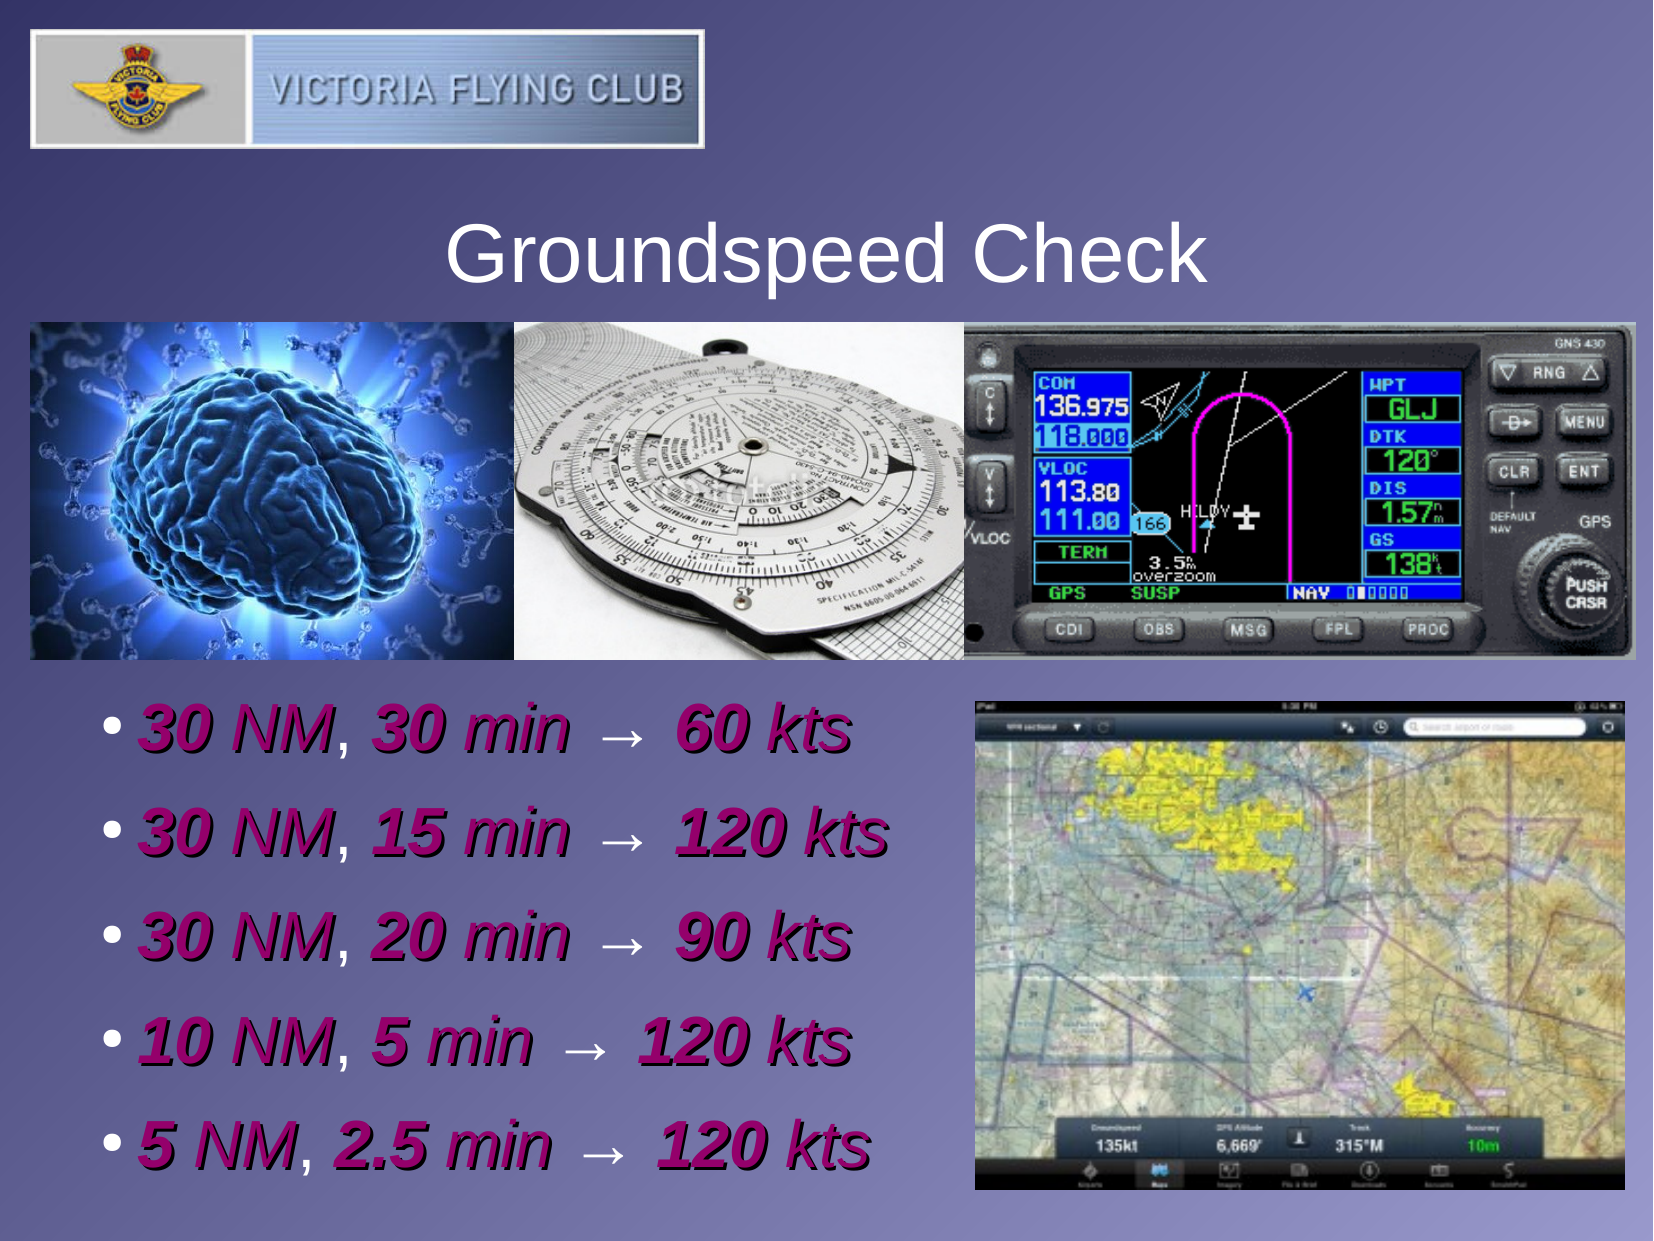

# Groundspeed Check
30 NM, 30 min → 60 kts
30 NM, 15 min → 120 kts
30 NM, 20 min → 90 kts
10 NM, 5 min → 120 kts
5 NM, 2.5 min → 120 kts